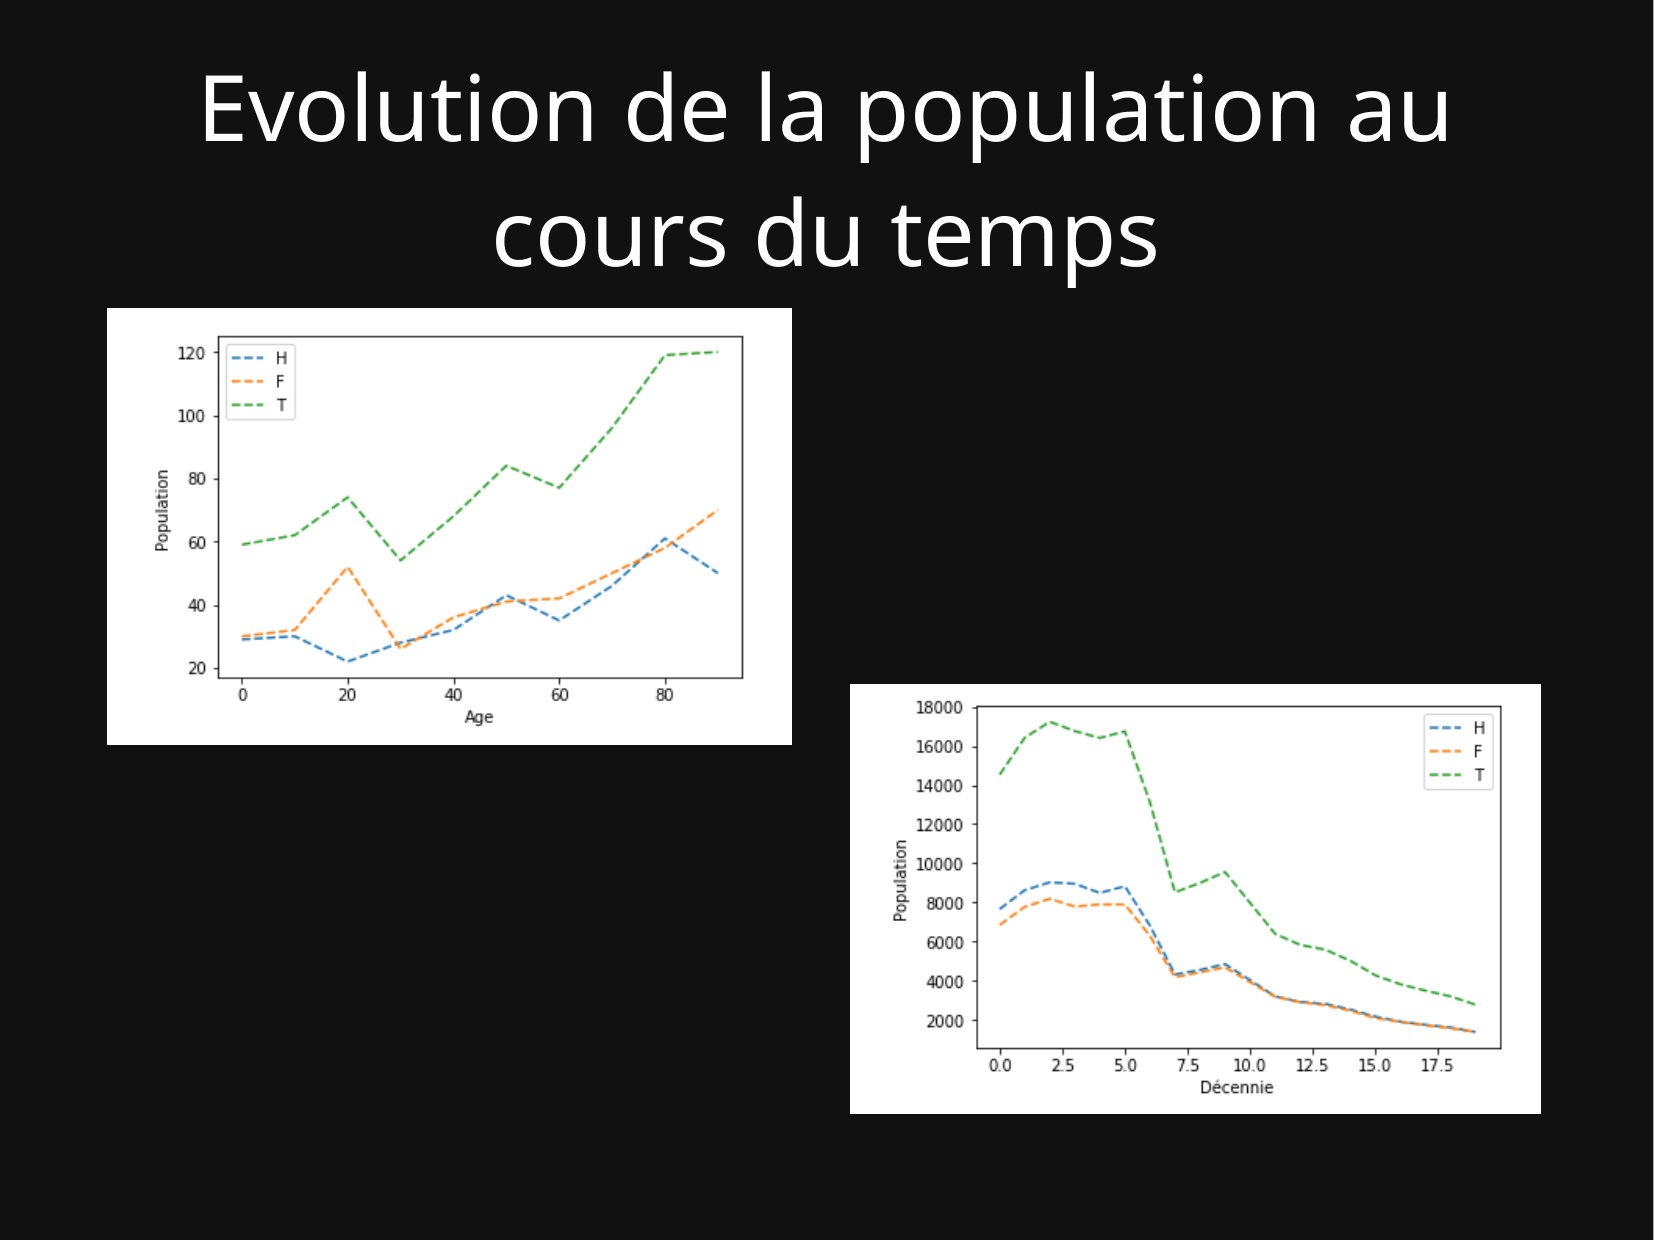

# Evolution de la population au cours du temps